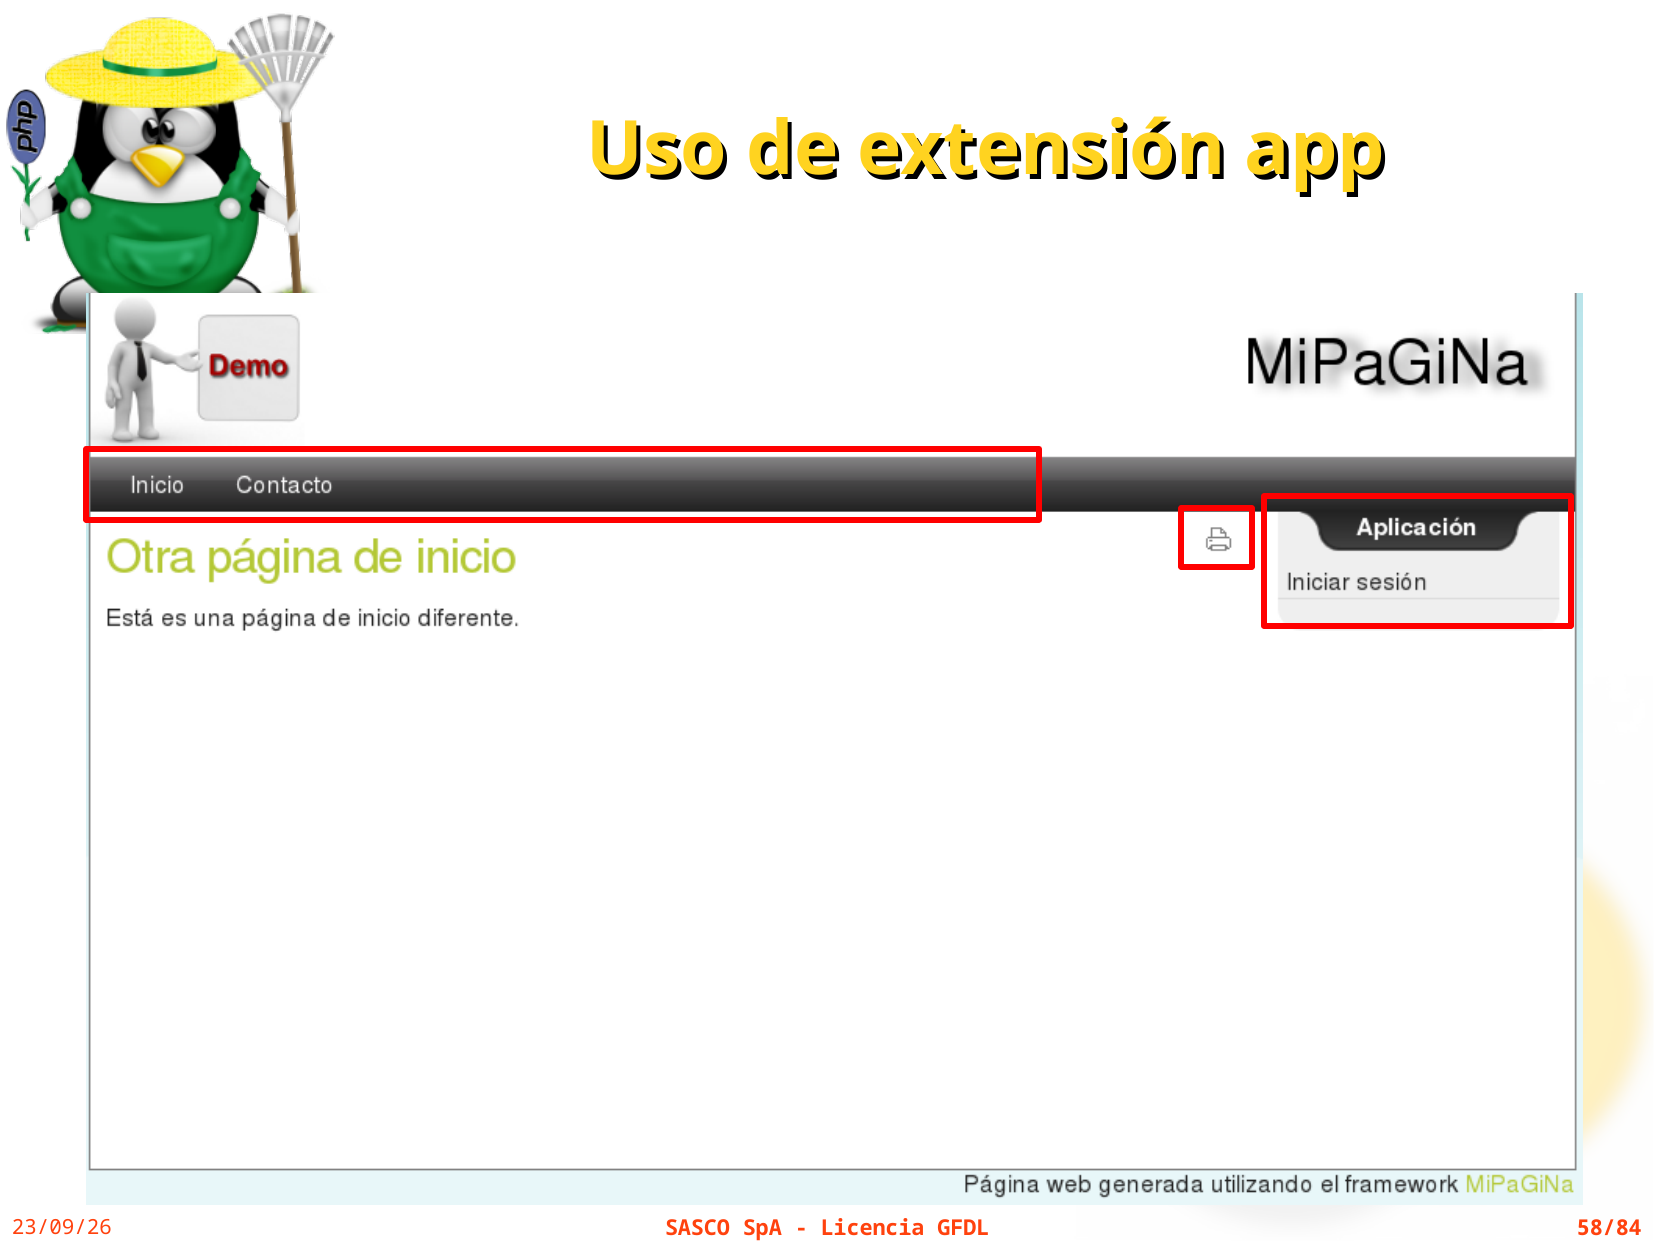

# Uso de extensión app
SASCO SpA - Licencia GFDL
58